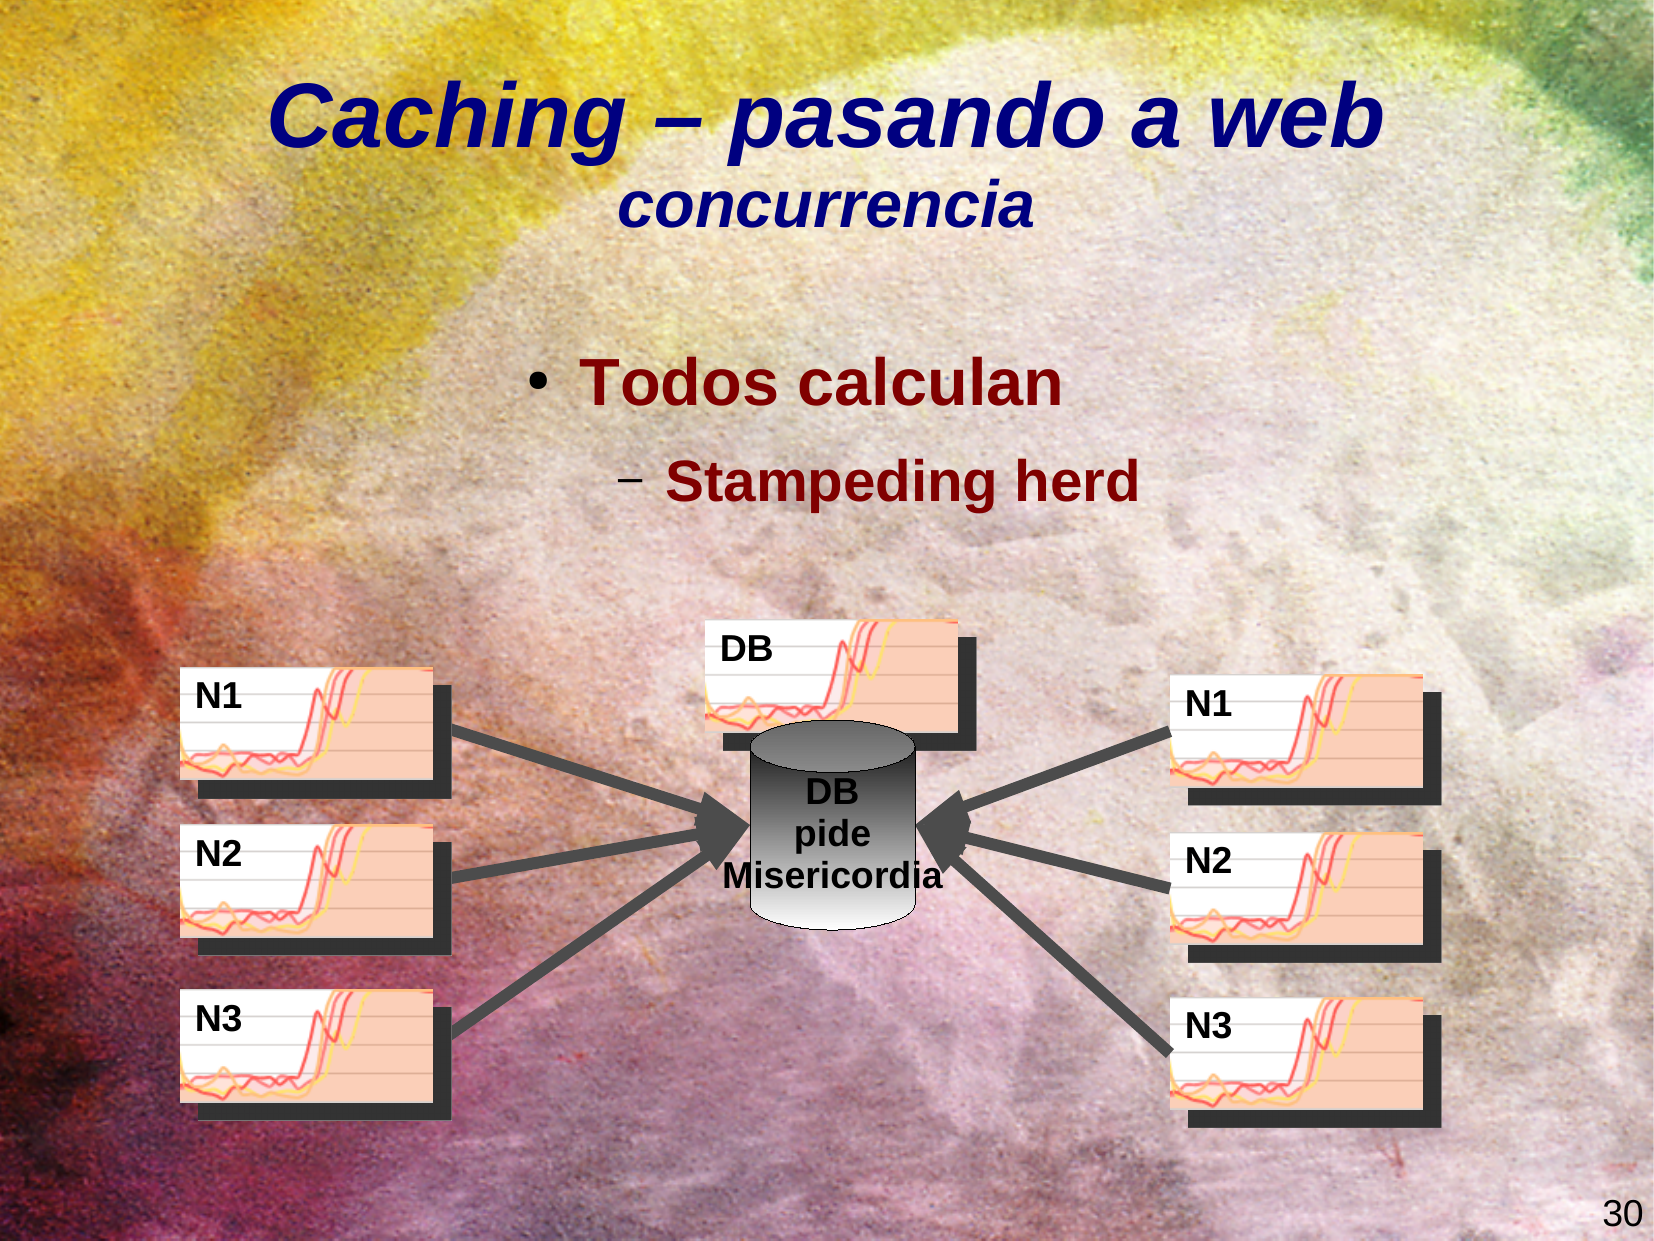

# Caching – pasando a web concurrencia
Todos calculan
Stampeding herd
DB
N1
N1
N1
N1
DB
pide
Misericordia
N2
N2
N2
N2
N3
N3
N3
N3
30